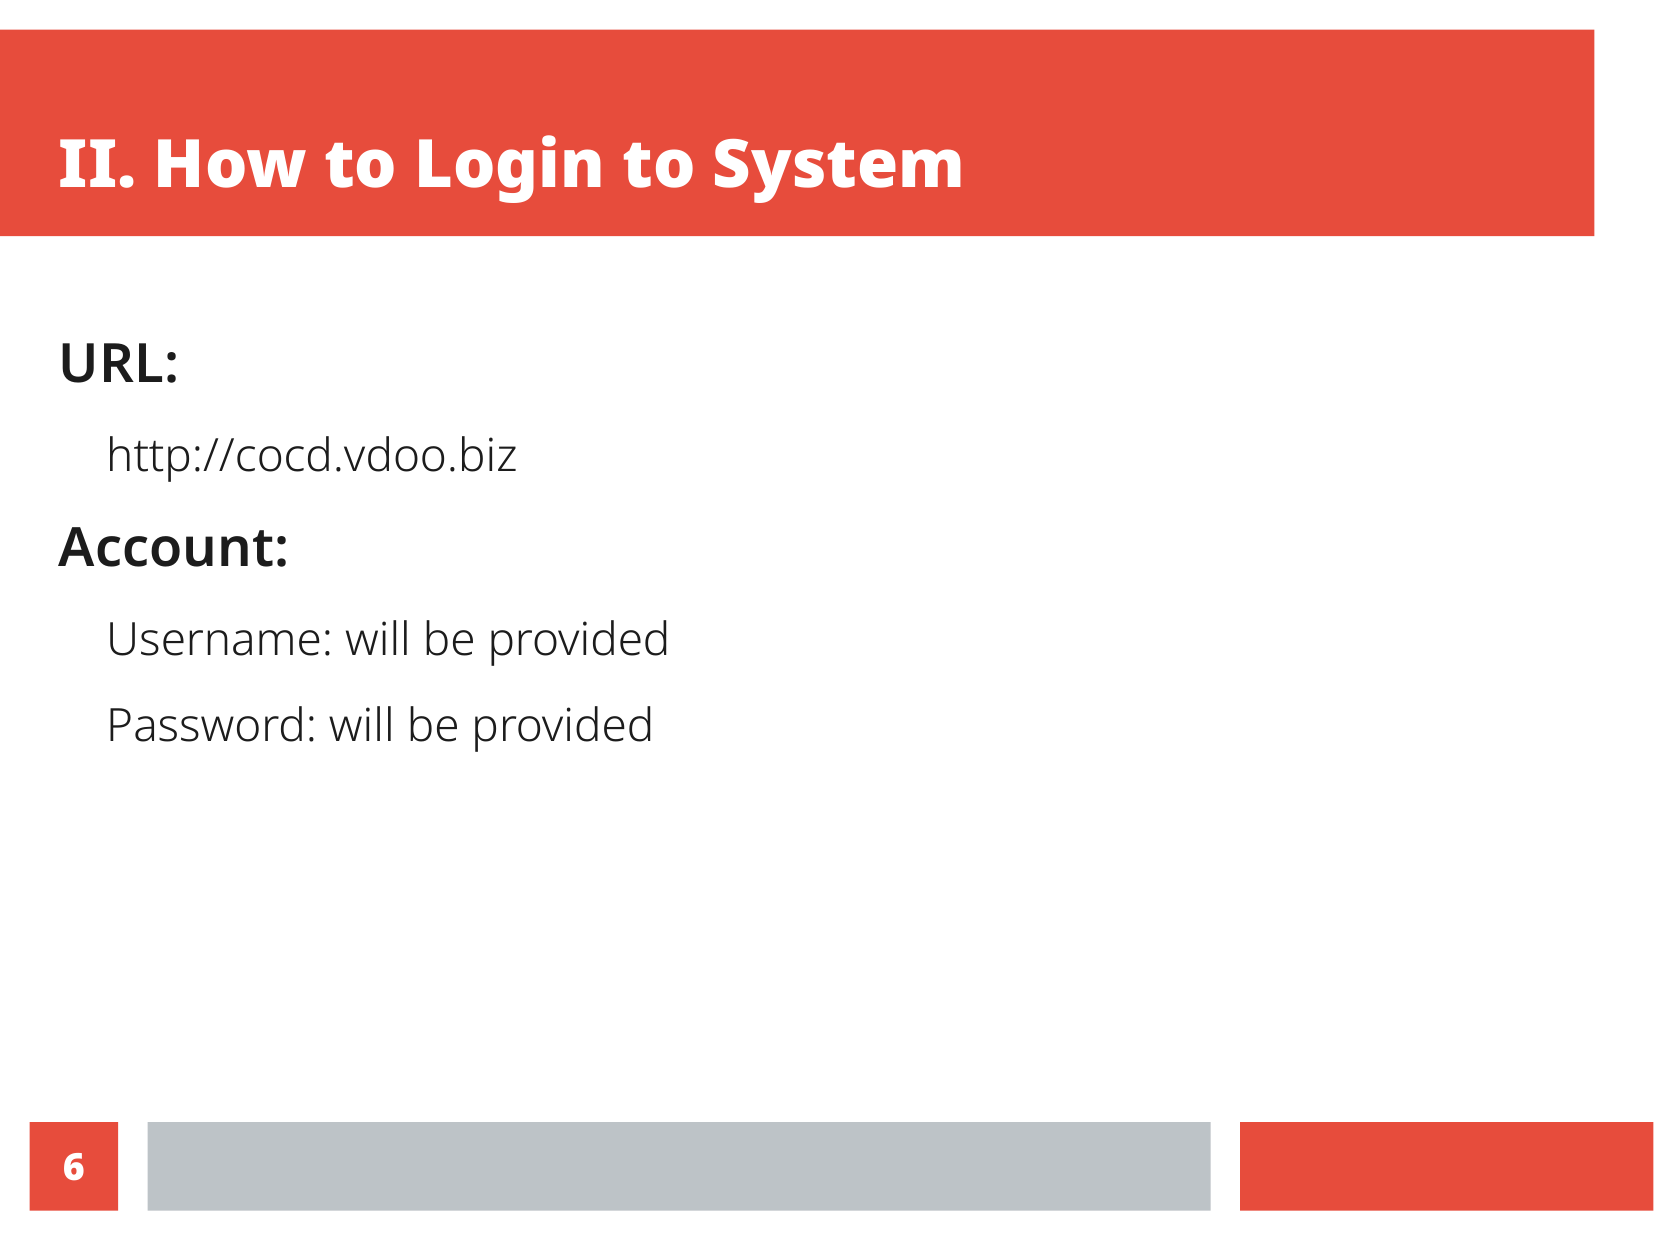

# II. How to Login to System
URL:
http://cocd.vdoo.biz
Account:
Username: will be provided
Password: will be provided
6